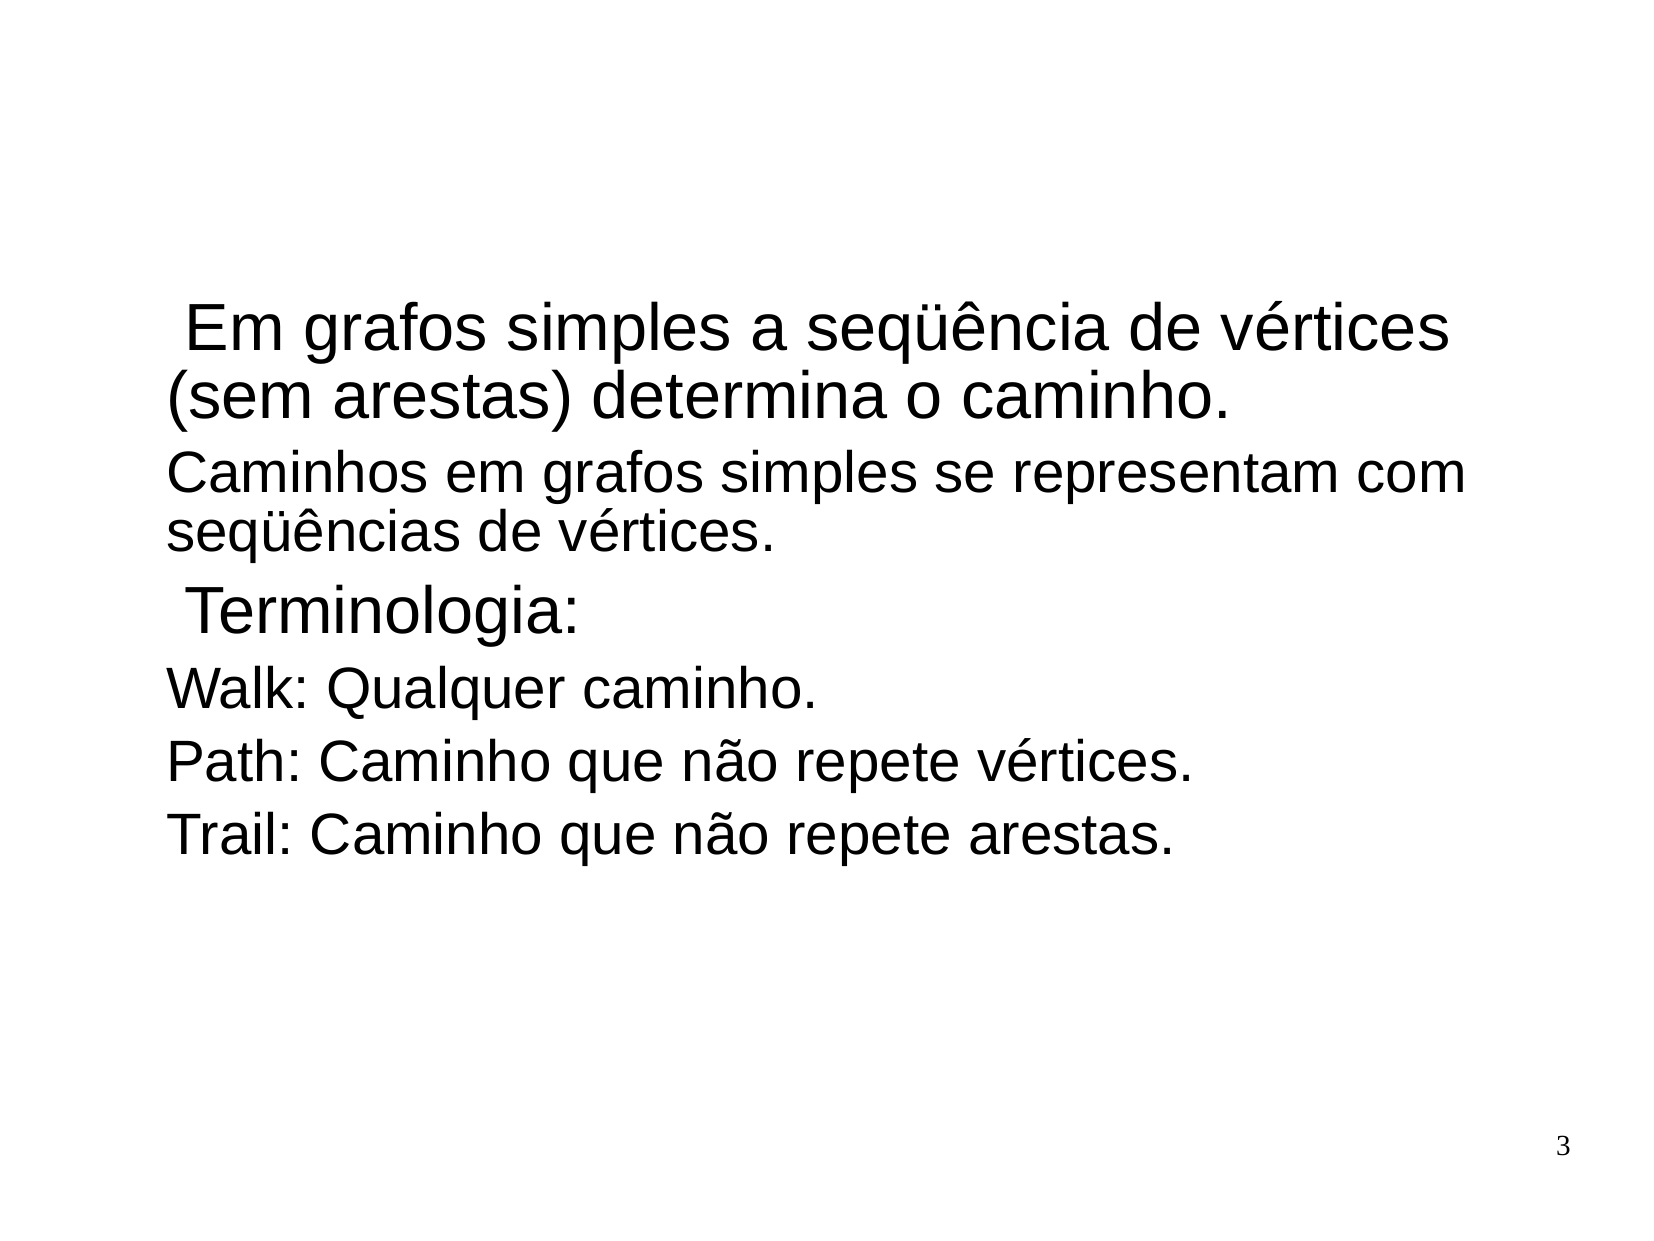

# Em grafos simples a seqüência de vértices (sem arestas) determina o caminho.
Caminhos em grafos simples se representam com seqüências de vértices.
 Terminologia:
Walk: Qualquer caminho.
Path: Caminho que não repete vértices.
Trail: Caminho que não repete arestas.
3